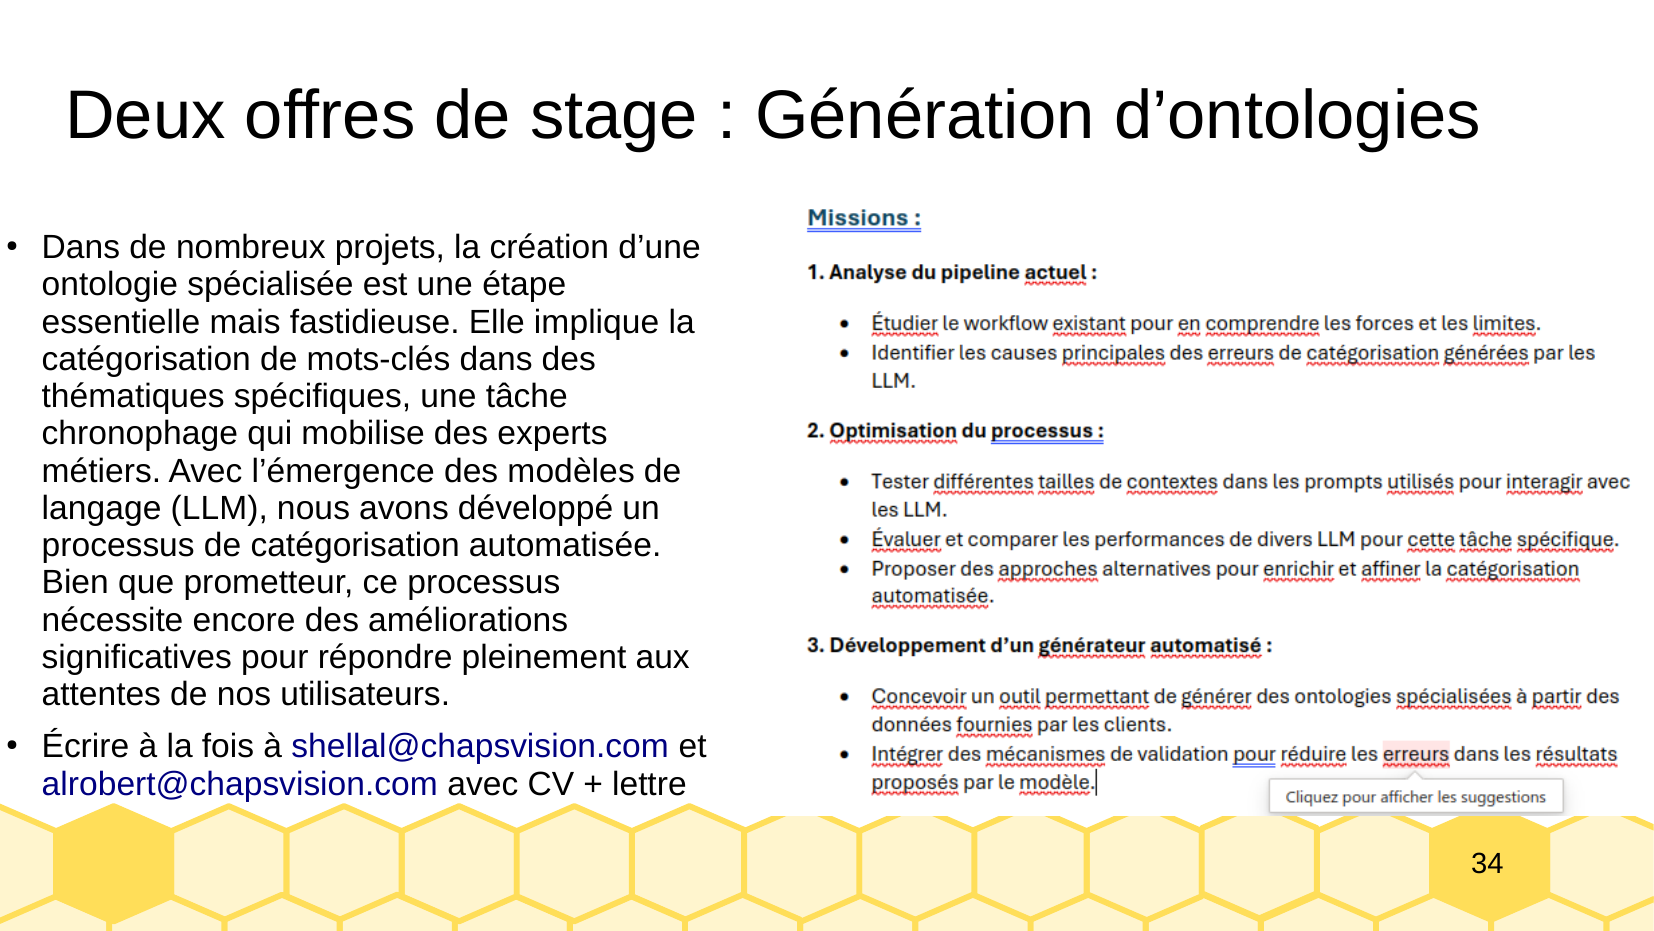

# Deux offres de stage : Génération d’ontologies
Dans de nombreux projets, la création d’une ontologie spécialisée est une étape essentielle mais fastidieuse. Elle implique la catégorisation de mots-clés dans des thématiques spécifiques, une tâche chronophage qui mobilise des experts métiers. Avec l’émergence des modèles de langage (LLM), nous avons développé un processus de catégorisation automatisée. Bien que prometteur, ce processus nécessite encore des améliorations significatives pour répondre pleinement aux attentes de nos utilisateurs.
Écrire à la fois à shellal@chapsvision.com et alrobert@chapsvision.com avec CV + lettre